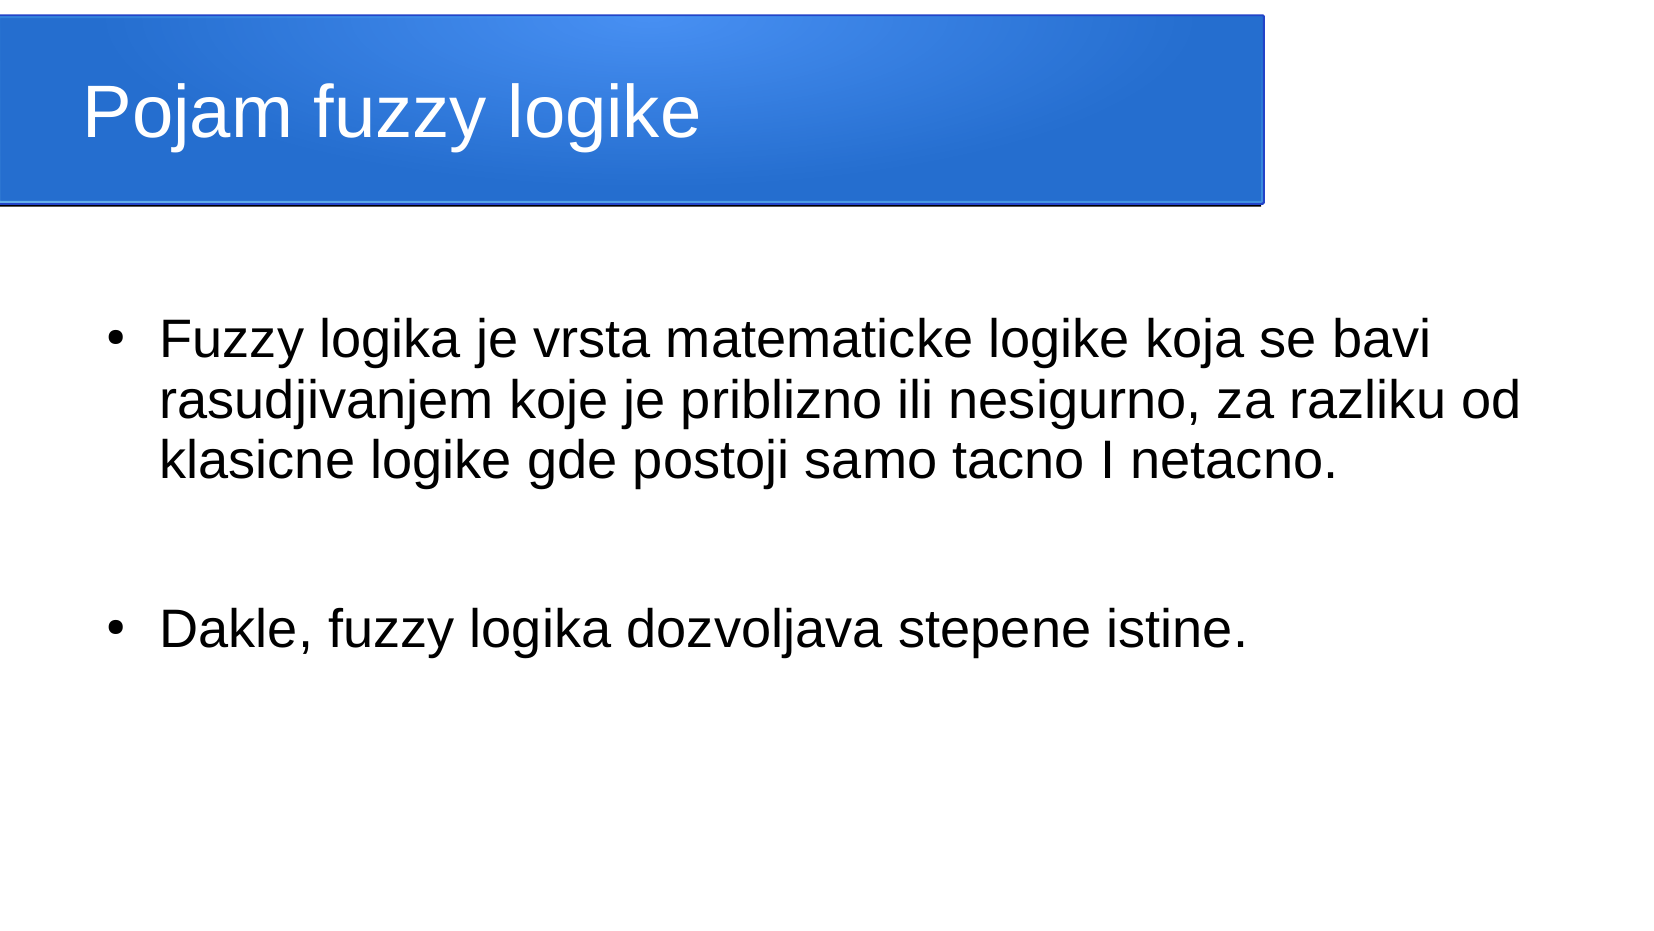

# Pojam fuzzy logike
Fuzzy logika je vrsta matematicke logike koja se bavi rasudjivanjem koje je priblizno ili nesigurno, za razliku od klasicne logike gde postoji samo tacno I netacno.
Dakle, fuzzy logika dozvoljava stepene istine.